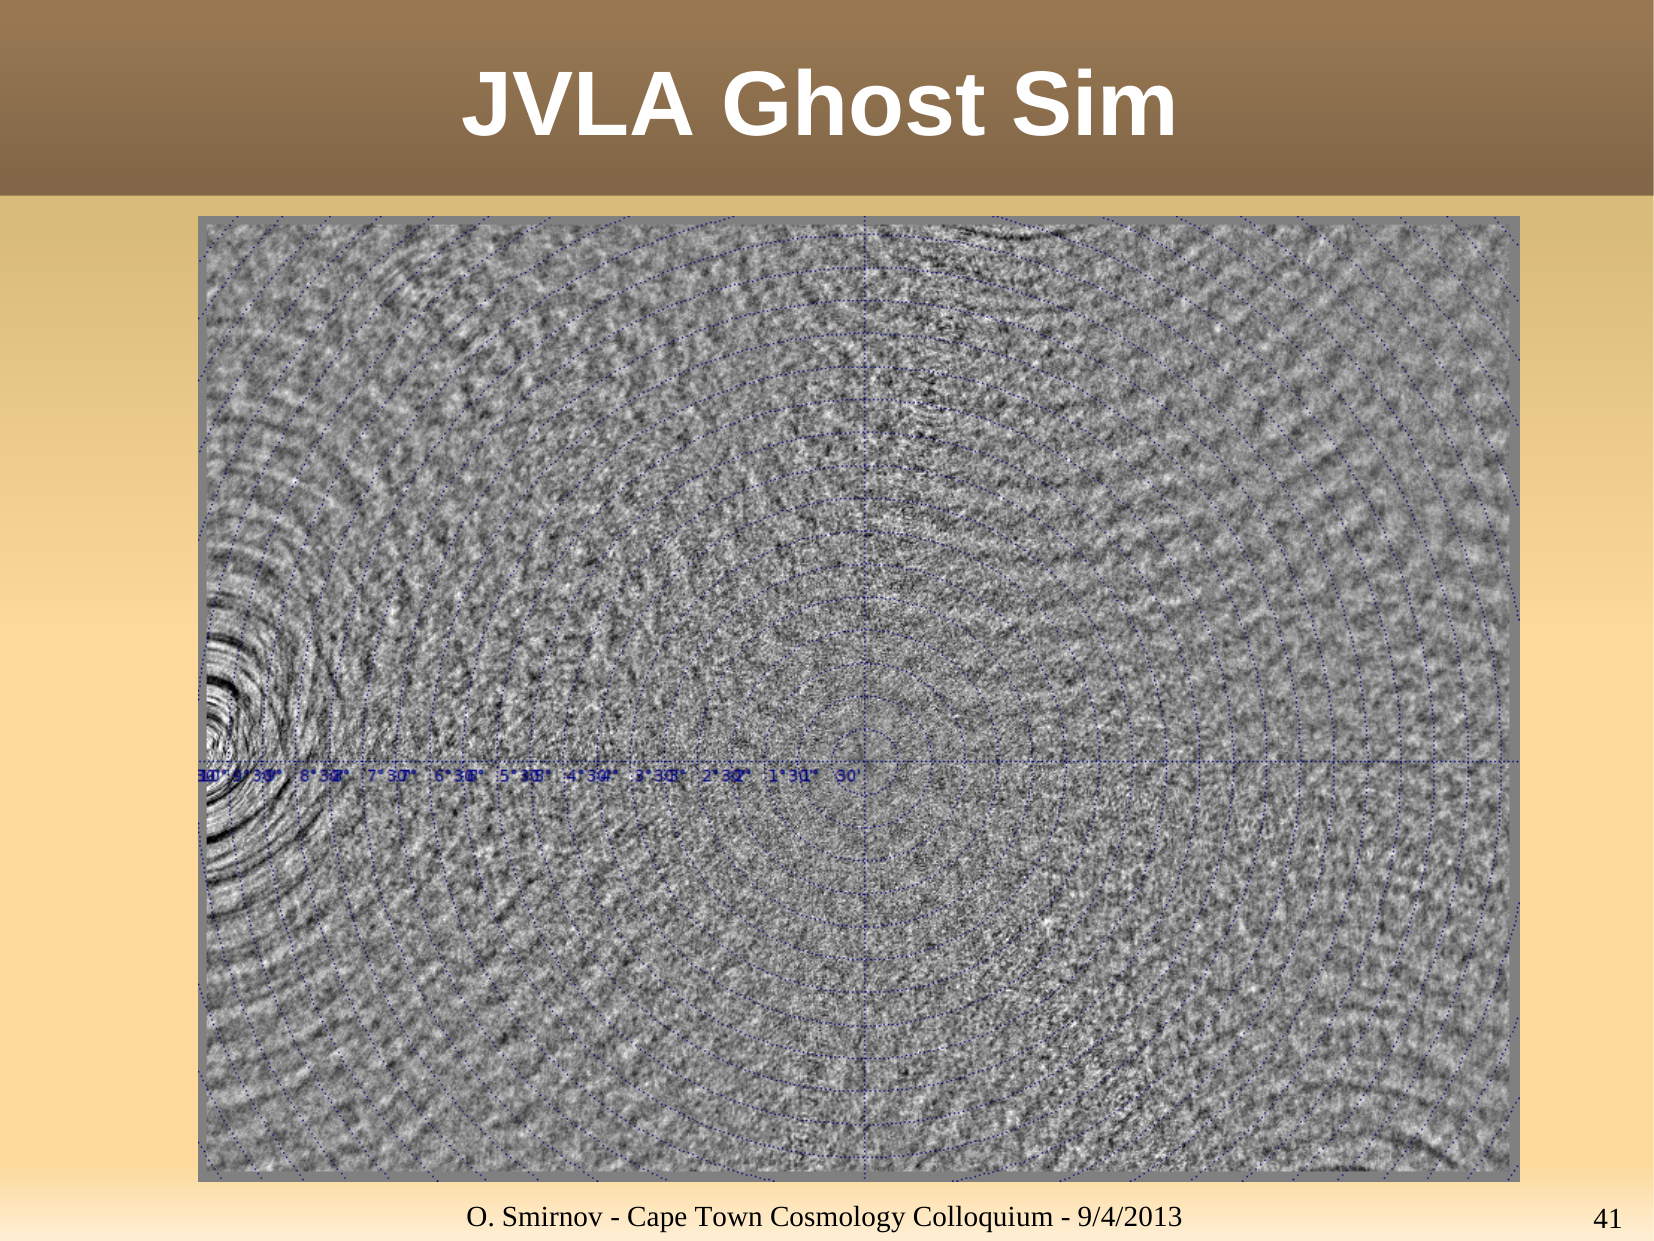

# JVLA Ghost Sim
O. Smirnov - Cape Town Cosmology Colloquium - 9/4/2013
41